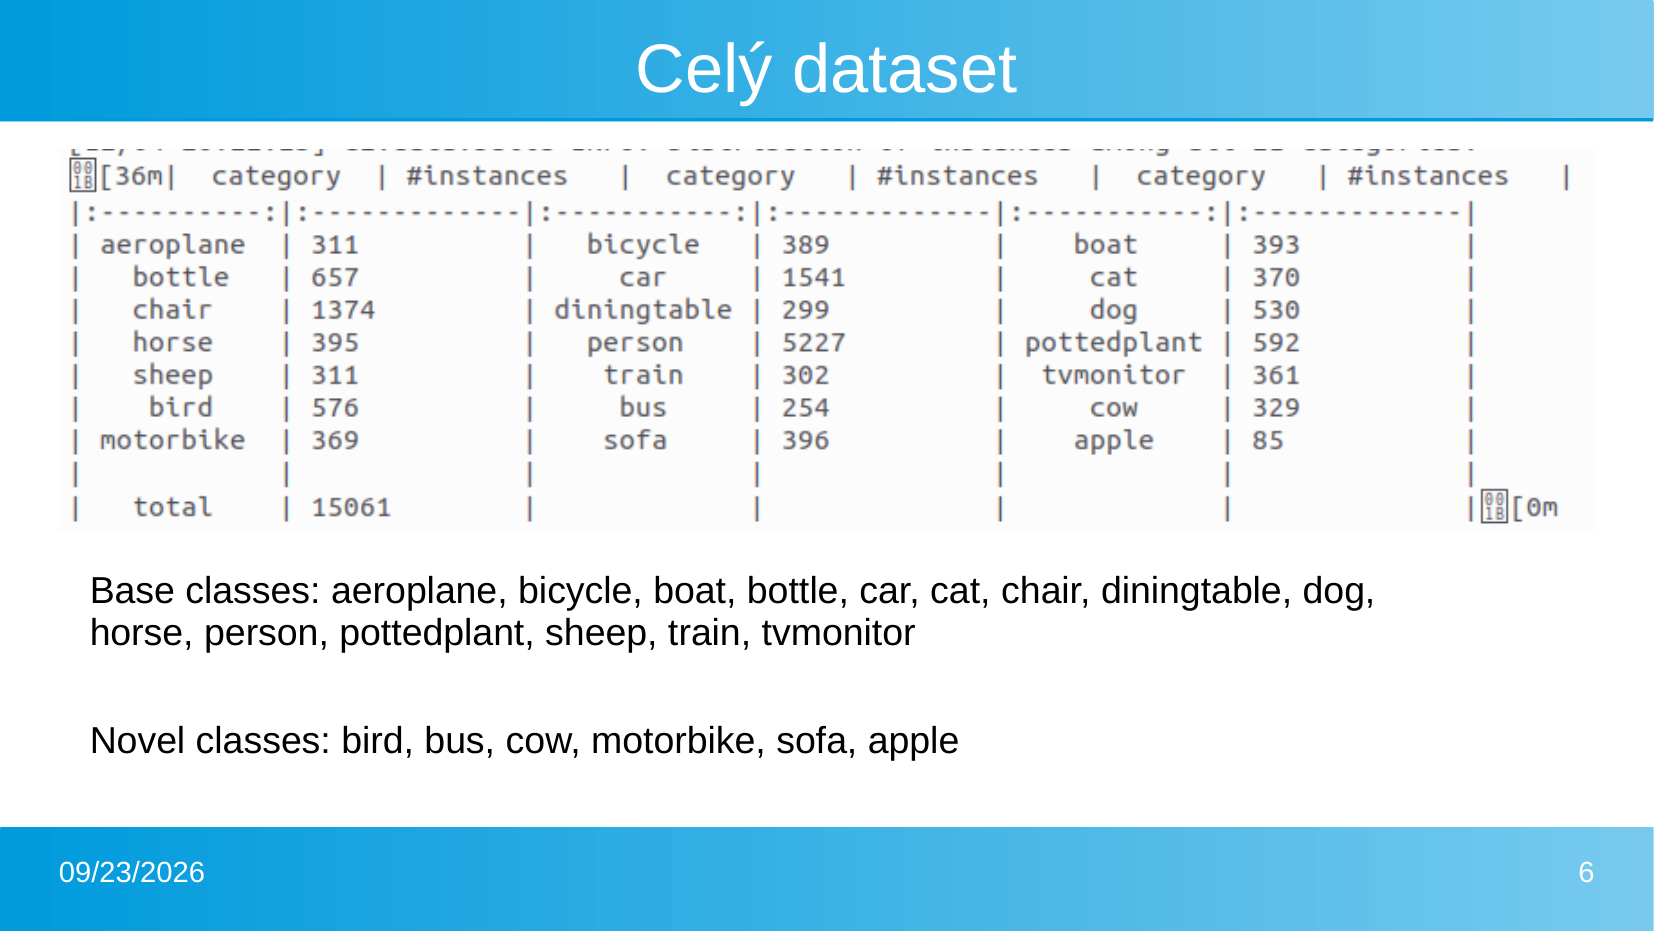

# Celý dataset
Base classes: aeroplane, bicycle, boat, bottle, car, cat, chair, diningtable, dog, horse, person, pottedplant, sheep, train, tvmonitor
Novel classes: bird, bus, cow, motorbike, sofa, apple
6